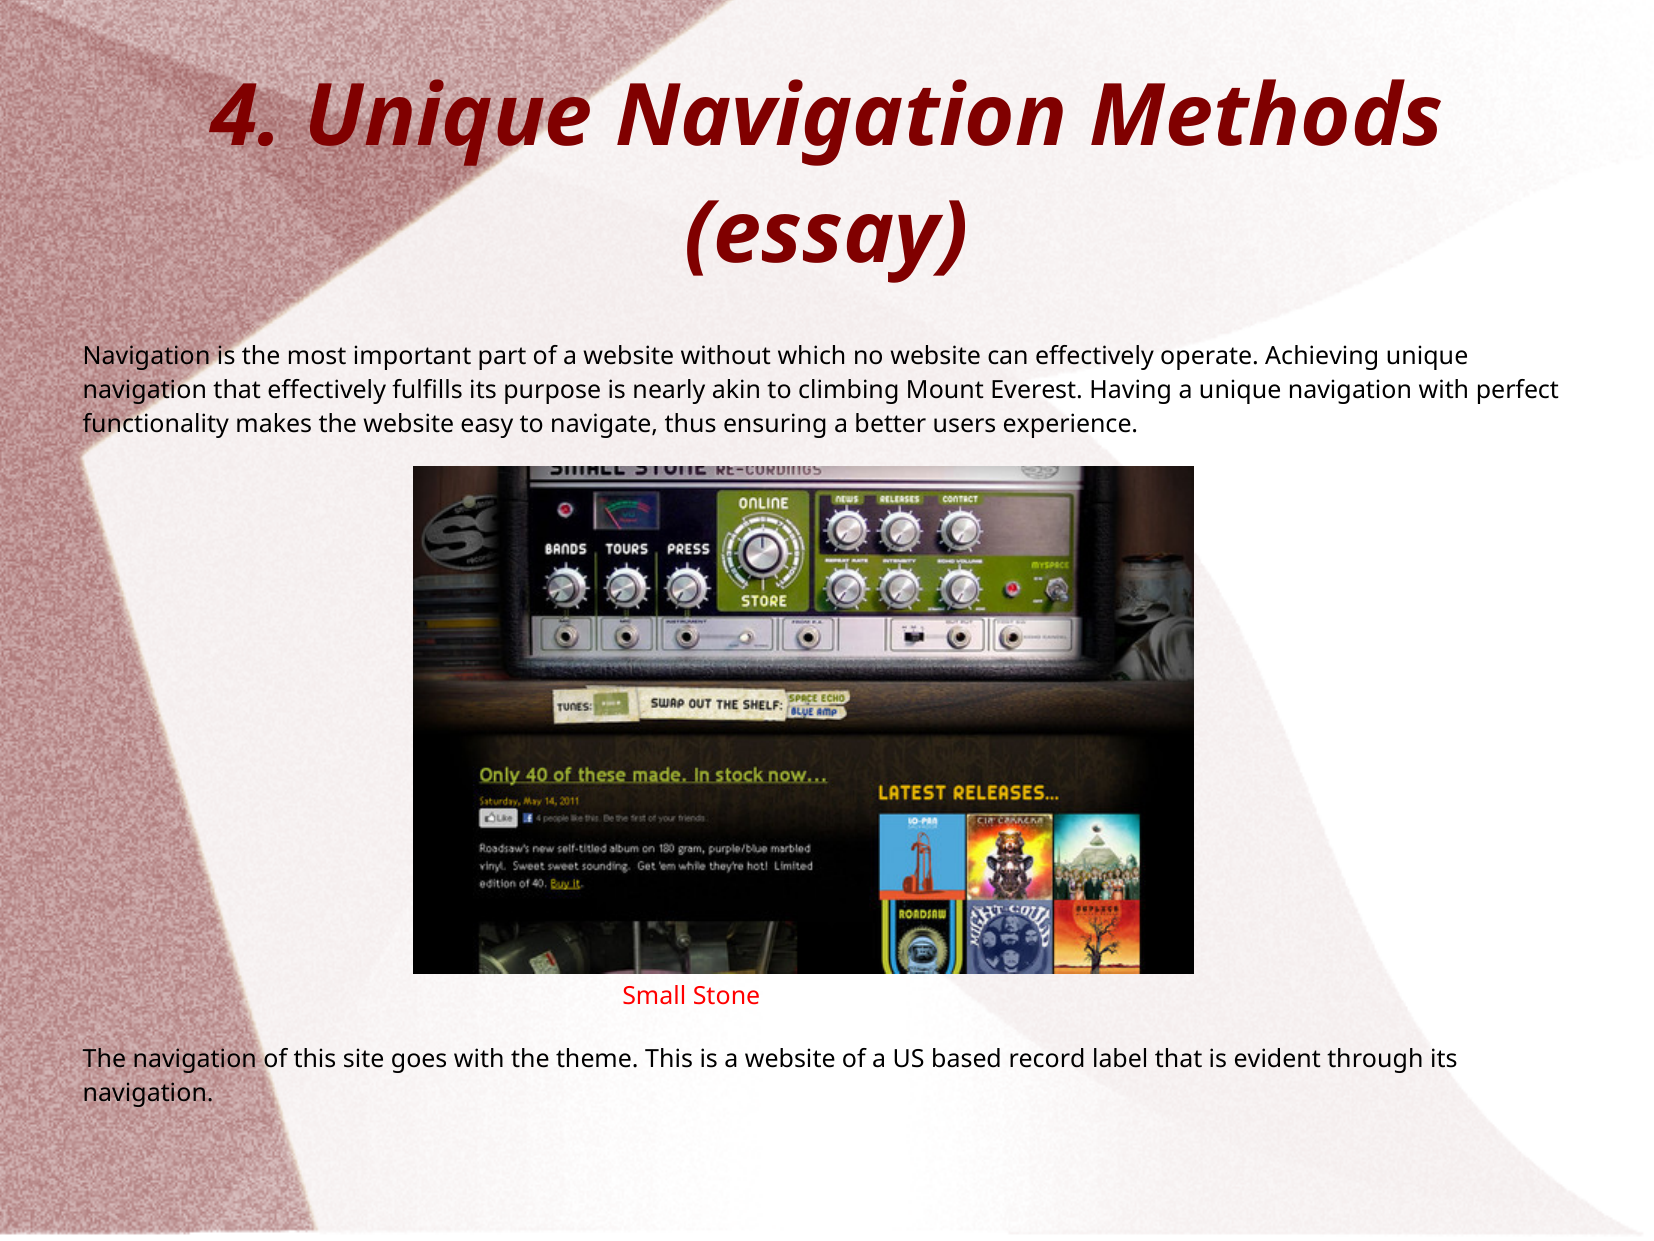

# 4. Unique Navigation Methods (essay)
Navigation is the most important part of a website without which no website can effectively operate. Achieving unique navigation that effectively fulfills its purpose is nearly akin to climbing Mount Everest. Having a unique navigation with perfect functionality makes the website easy to navigate, thus ensuring a better users experience.
 Small Stone
The navigation of this site goes with the theme. This is a website of a US based record label that is evident through its navigation.